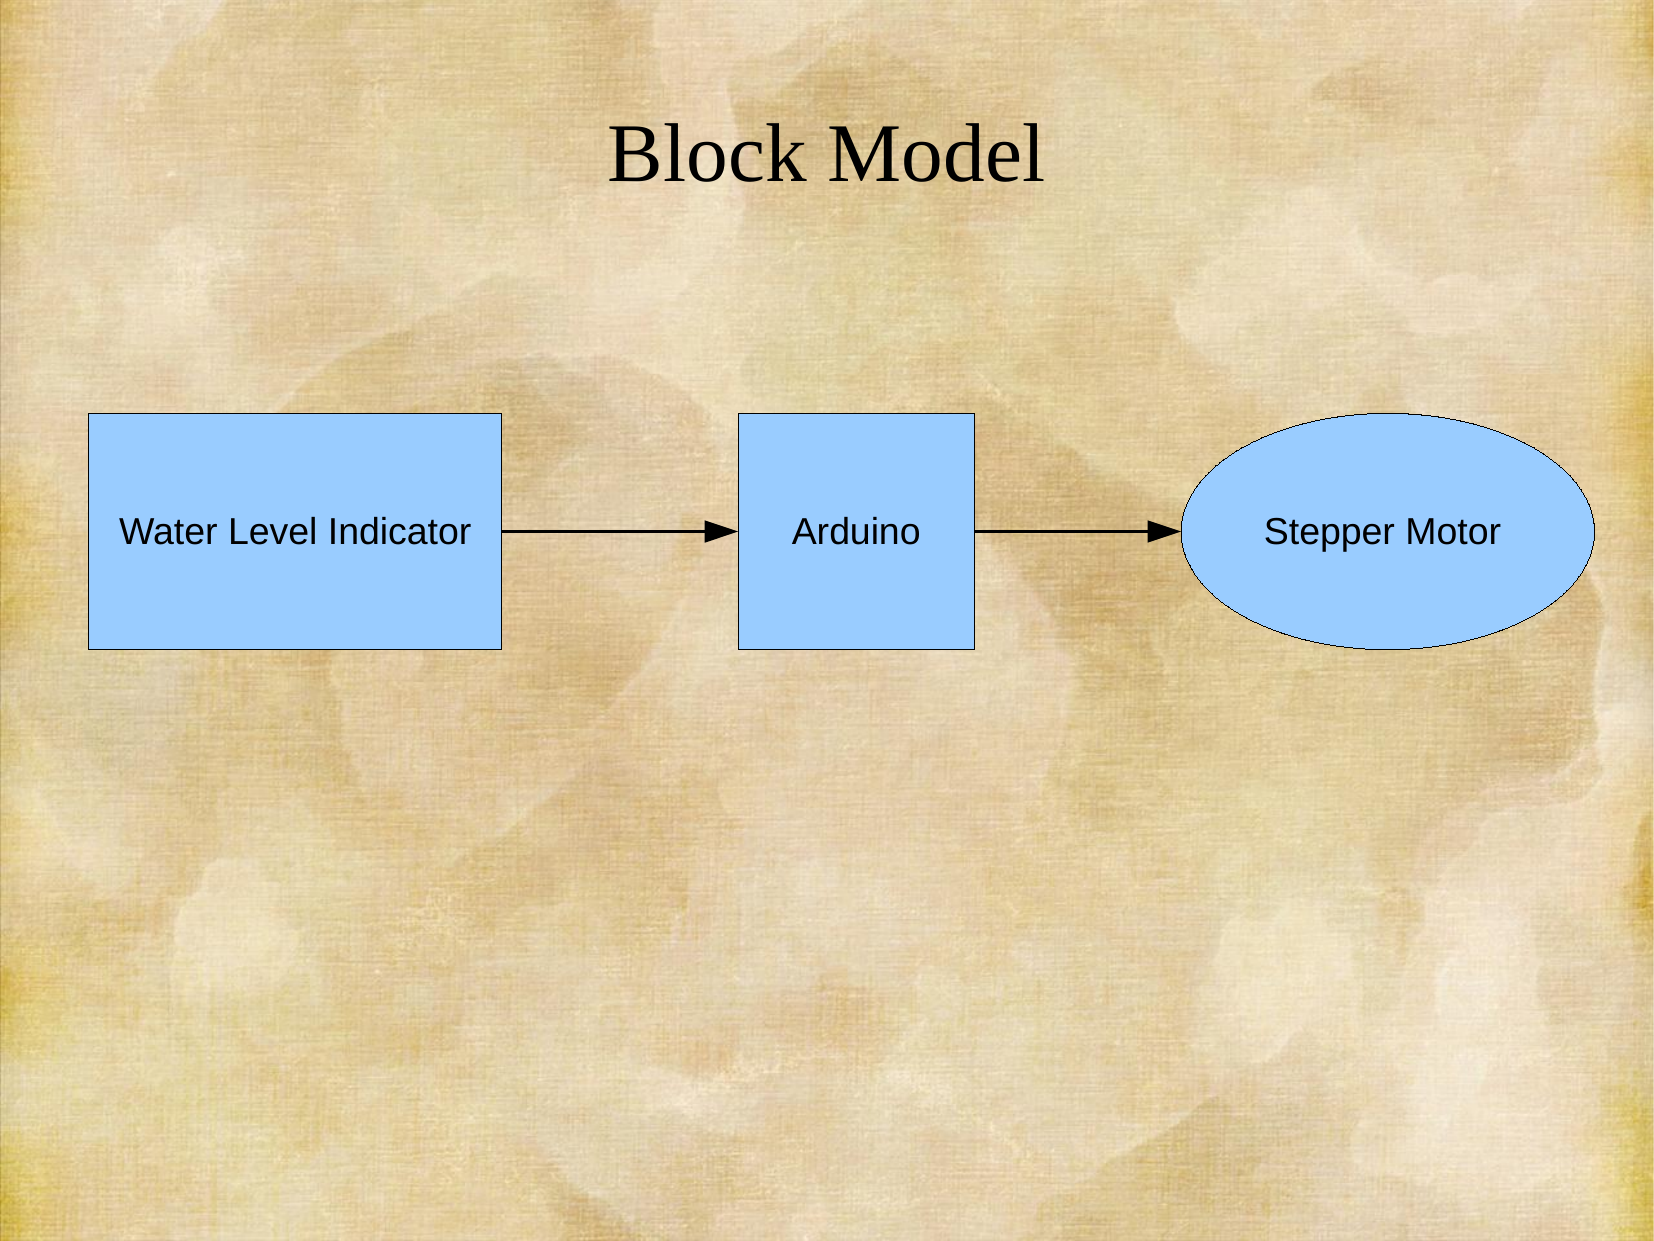

# Block Model
Water Level Indicator
Arduino
Stepper Motor